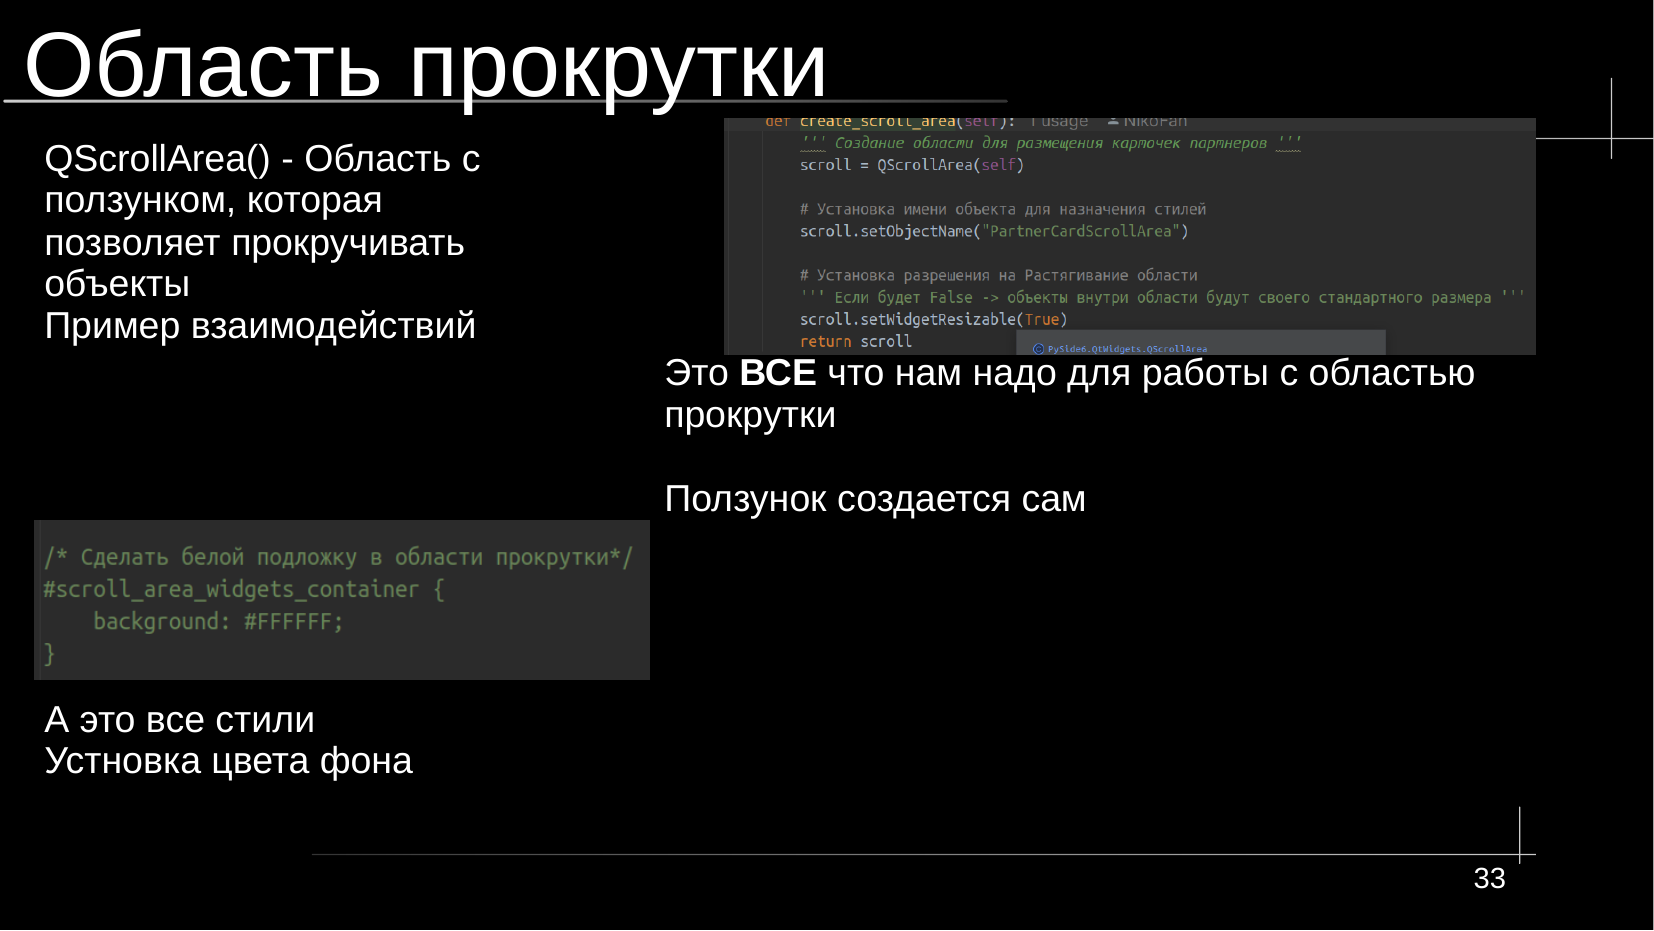

# Область прокрутки
QScrollArea() - Область с ползунком, которая позволяет прокручивать объекты
Пример взаимодействий
Это ВСЕ что нам надо для работы с областью прокрутки
Ползунок создается сам
А это все стили
Устновка цвета фона
33